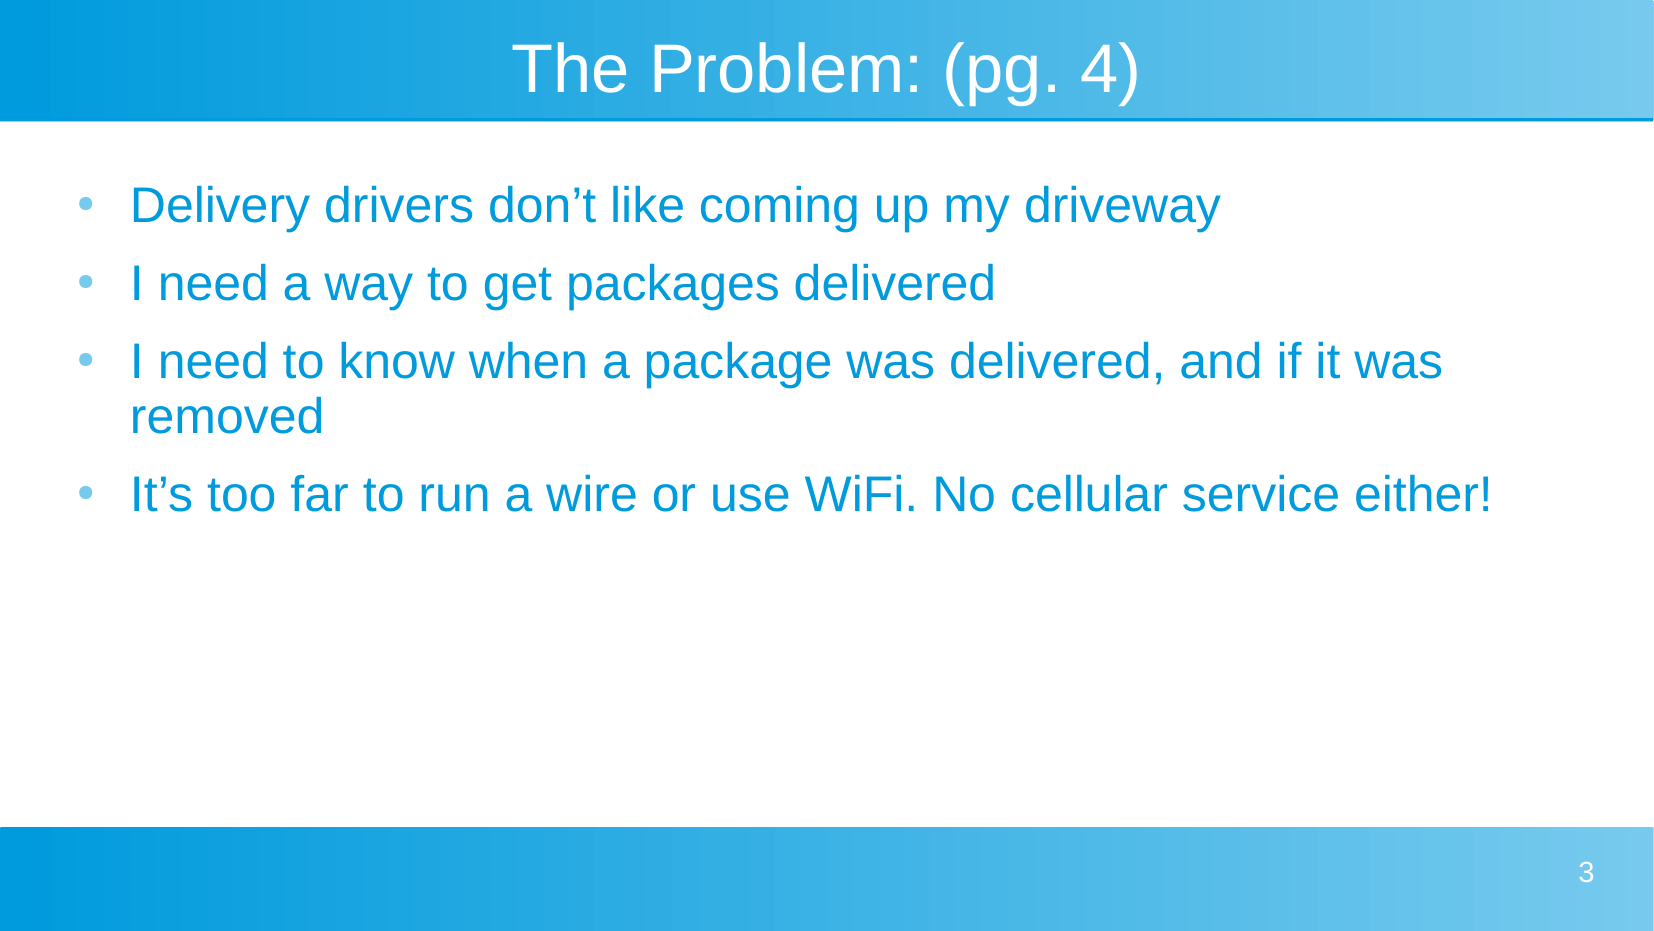

# The Problem: (pg. 4)
Delivery drivers don’t like coming up my driveway
I need a way to get packages delivered
I need to know when a package was delivered, and if it was removed
It’s too far to run a wire or use WiFi. No cellular service either!
3